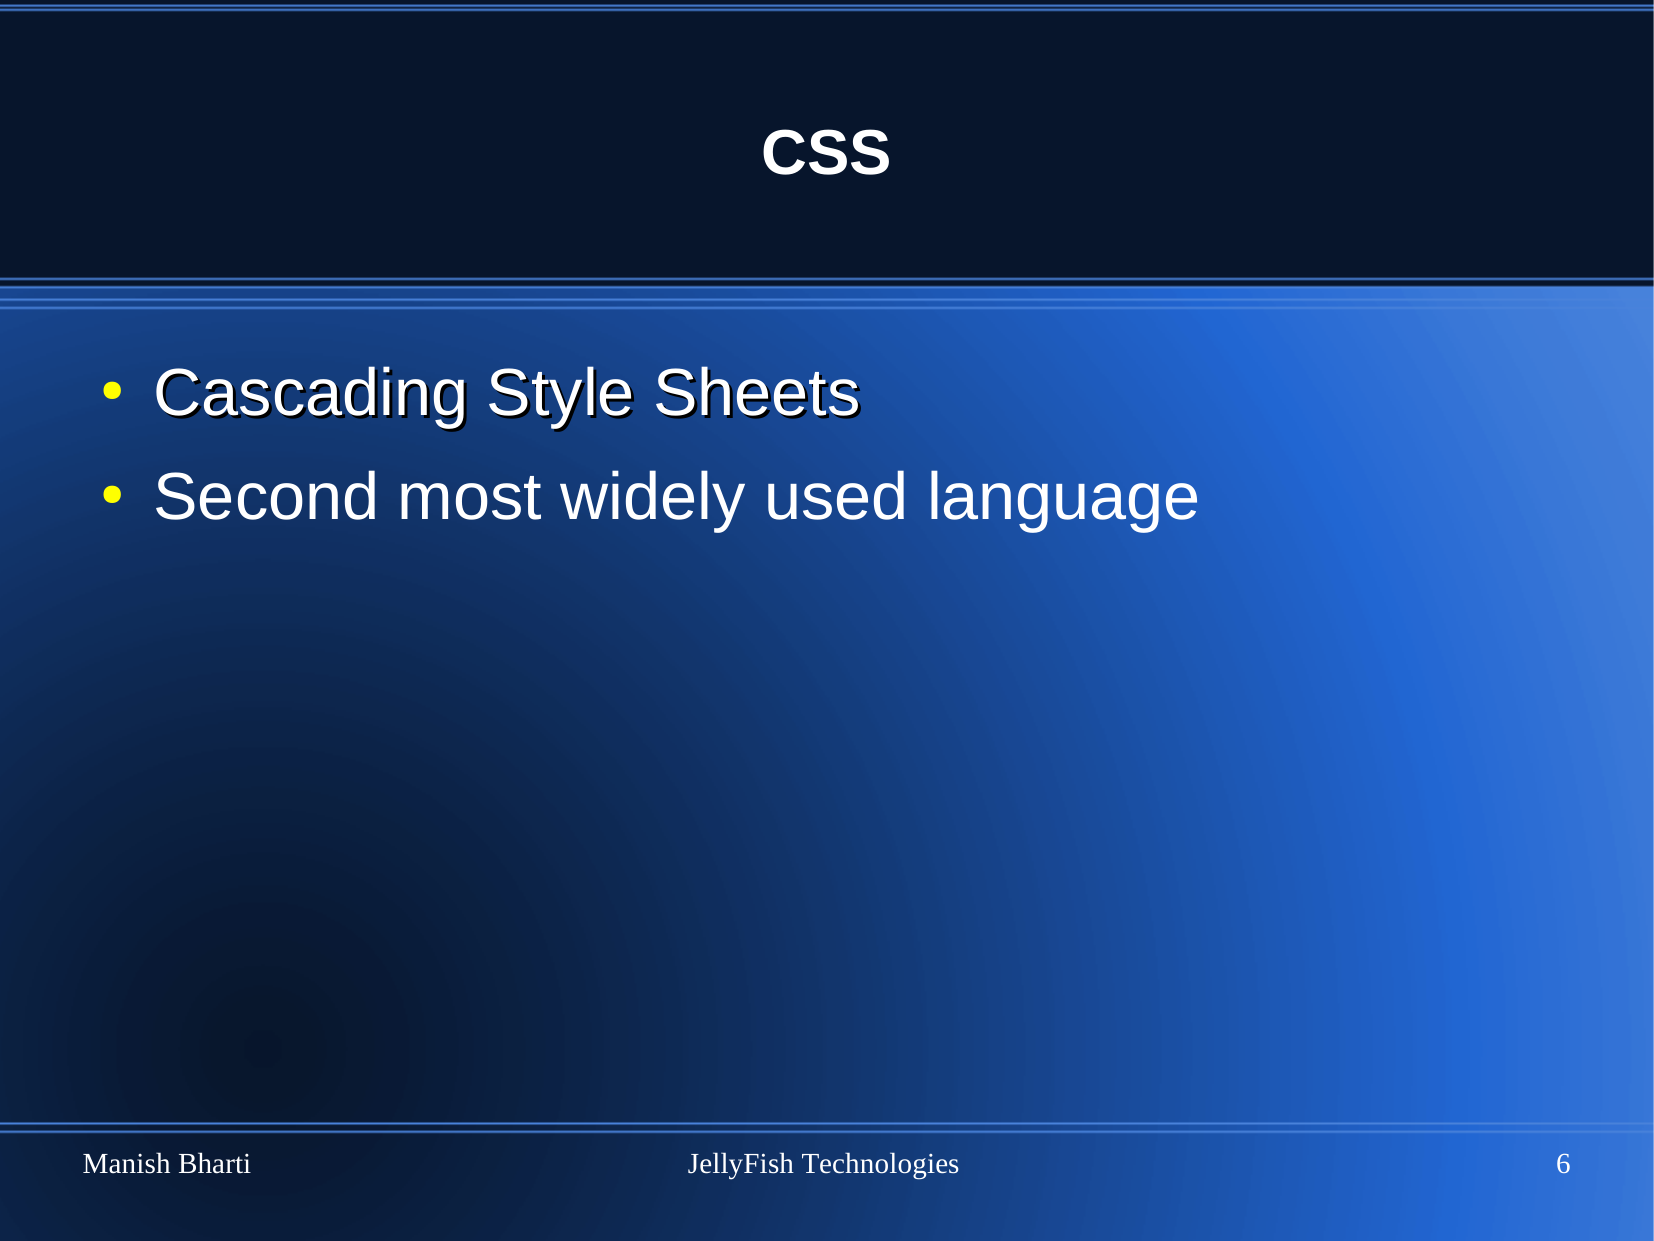

# CSS
Cascading Style Sheets
Second most widely used language
Manish Bharti
JellyFish Technologies
6